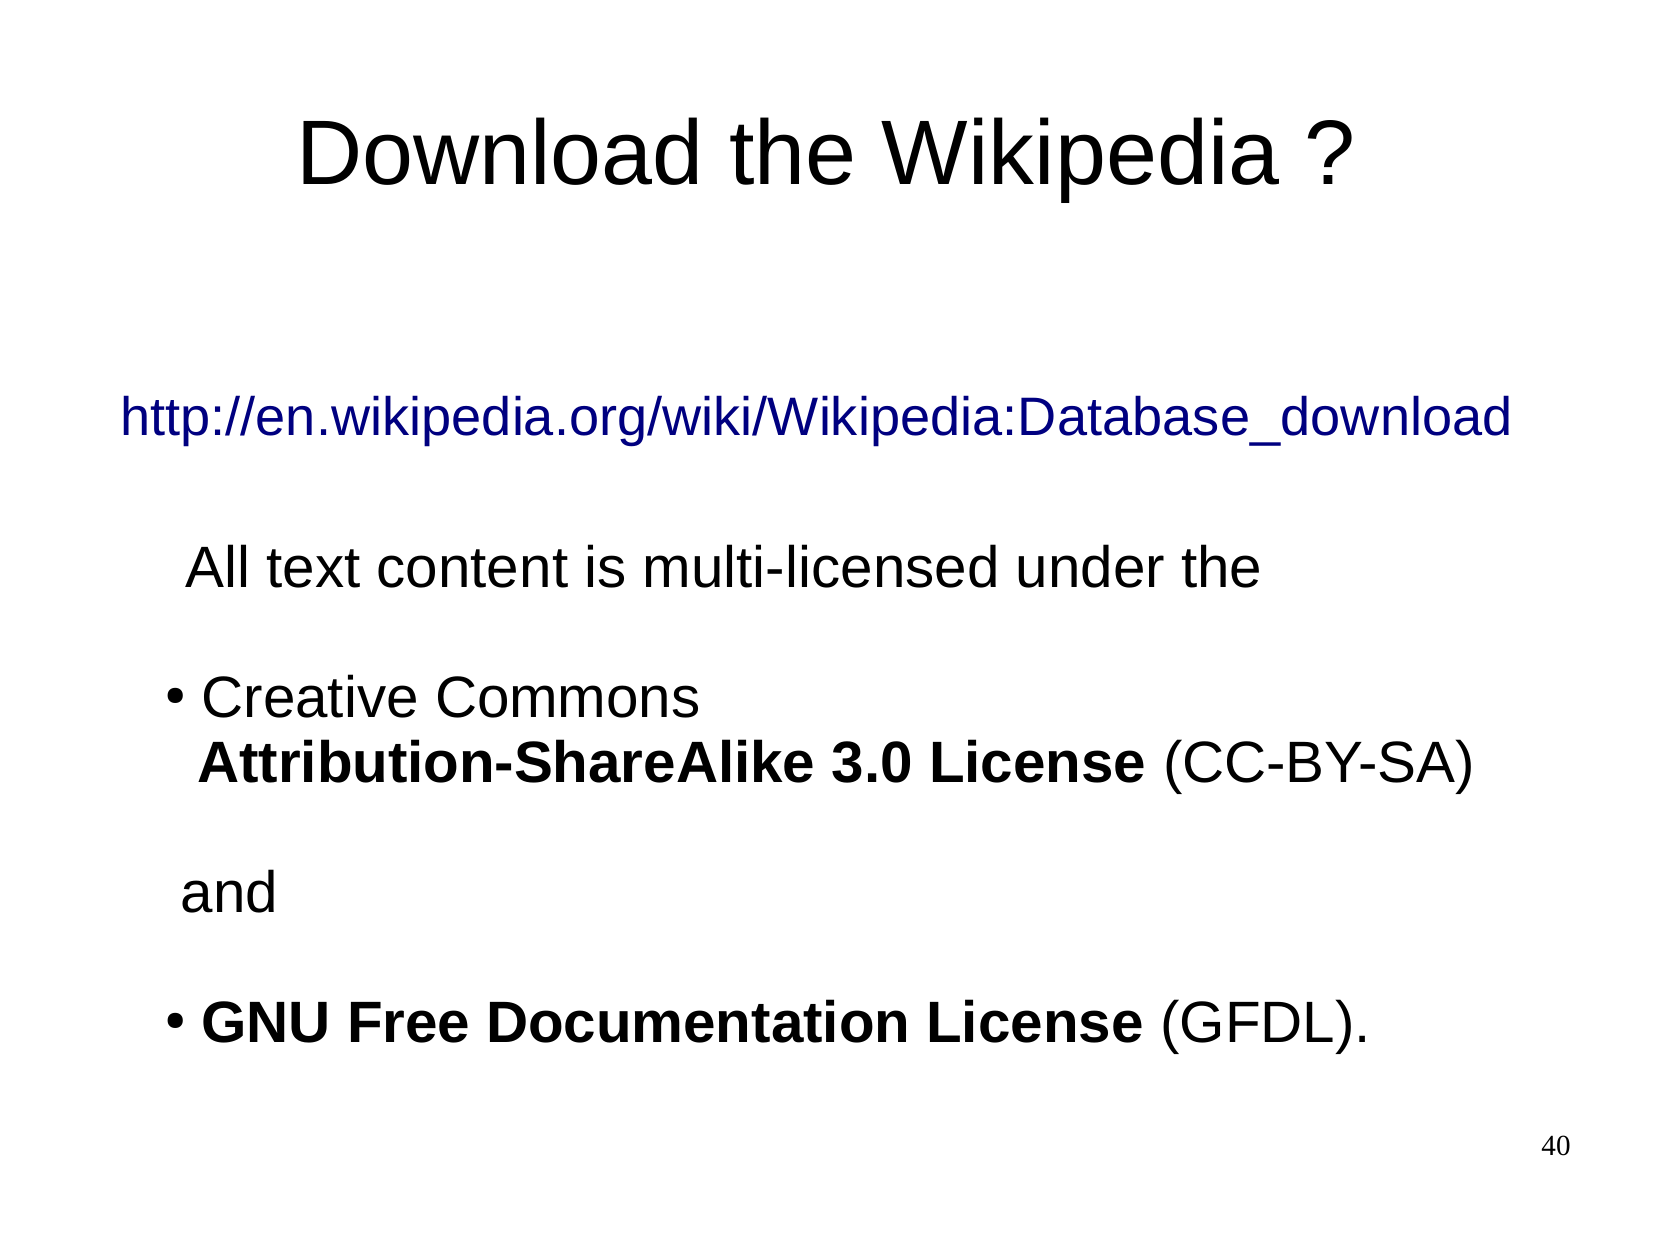

# Download the Wikipedia ?
http://en.wikipedia.org/wiki/Wikipedia:Database_download
All text content is multi-licensed under the
 Creative Commons
 Attribution-ShareAlike 3.0 License (CC-BY-SA)
 and
 GNU Free Documentation License (GFDL).
40